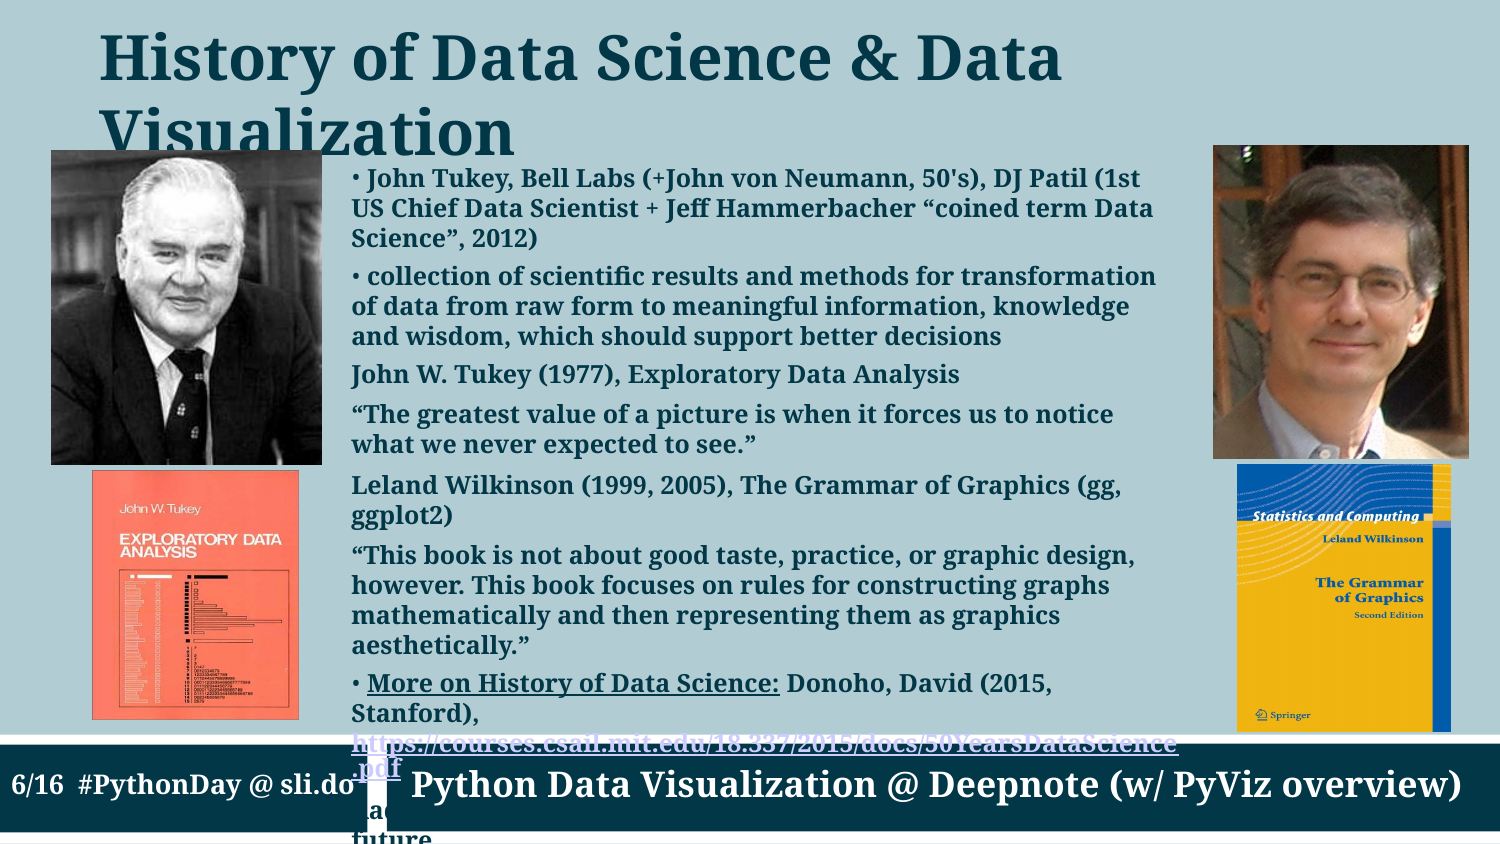

History of Data Science & Data Visualization
 John Tukey, Bell Labs (+John von Neumann, 50's), DJ Patil (1st US Chief Data Scientist + Jeff Hammerbacher “coined term Data Science”, 2012)
 collection of scientific results and methods for transformation of data from raw form to meaningful information, knowledge and wisdom, which should support better decisions
John W. Tukey (1977), Exploratory Data Analysis
“The greatest value of a picture is when it forces us to notice what we never expected to see.”
Leland Wilkinson (1999, 2005), The Grammar of Graphics (gg, ggplot2)
“This book is not about good taste, practice, or graphic design, however. This book focuses on rules for constructing graphs mathematically and then representing them as graphics aesthetically.”
 More on History of Data Science: Donoho, David (2015, Stanford), https://courses.csail.mit.edu/18.337/2015/docs/50YearsDataScience.pdf
Radovan Kavický - Data Science with Python: Past, present and future
https://www.youtube.com/watch?v=8mBI3iioT8A
Python Data Visualization @ Deepnote (w/ PyViz overview)
6/16 #PythonDay @ sli.do